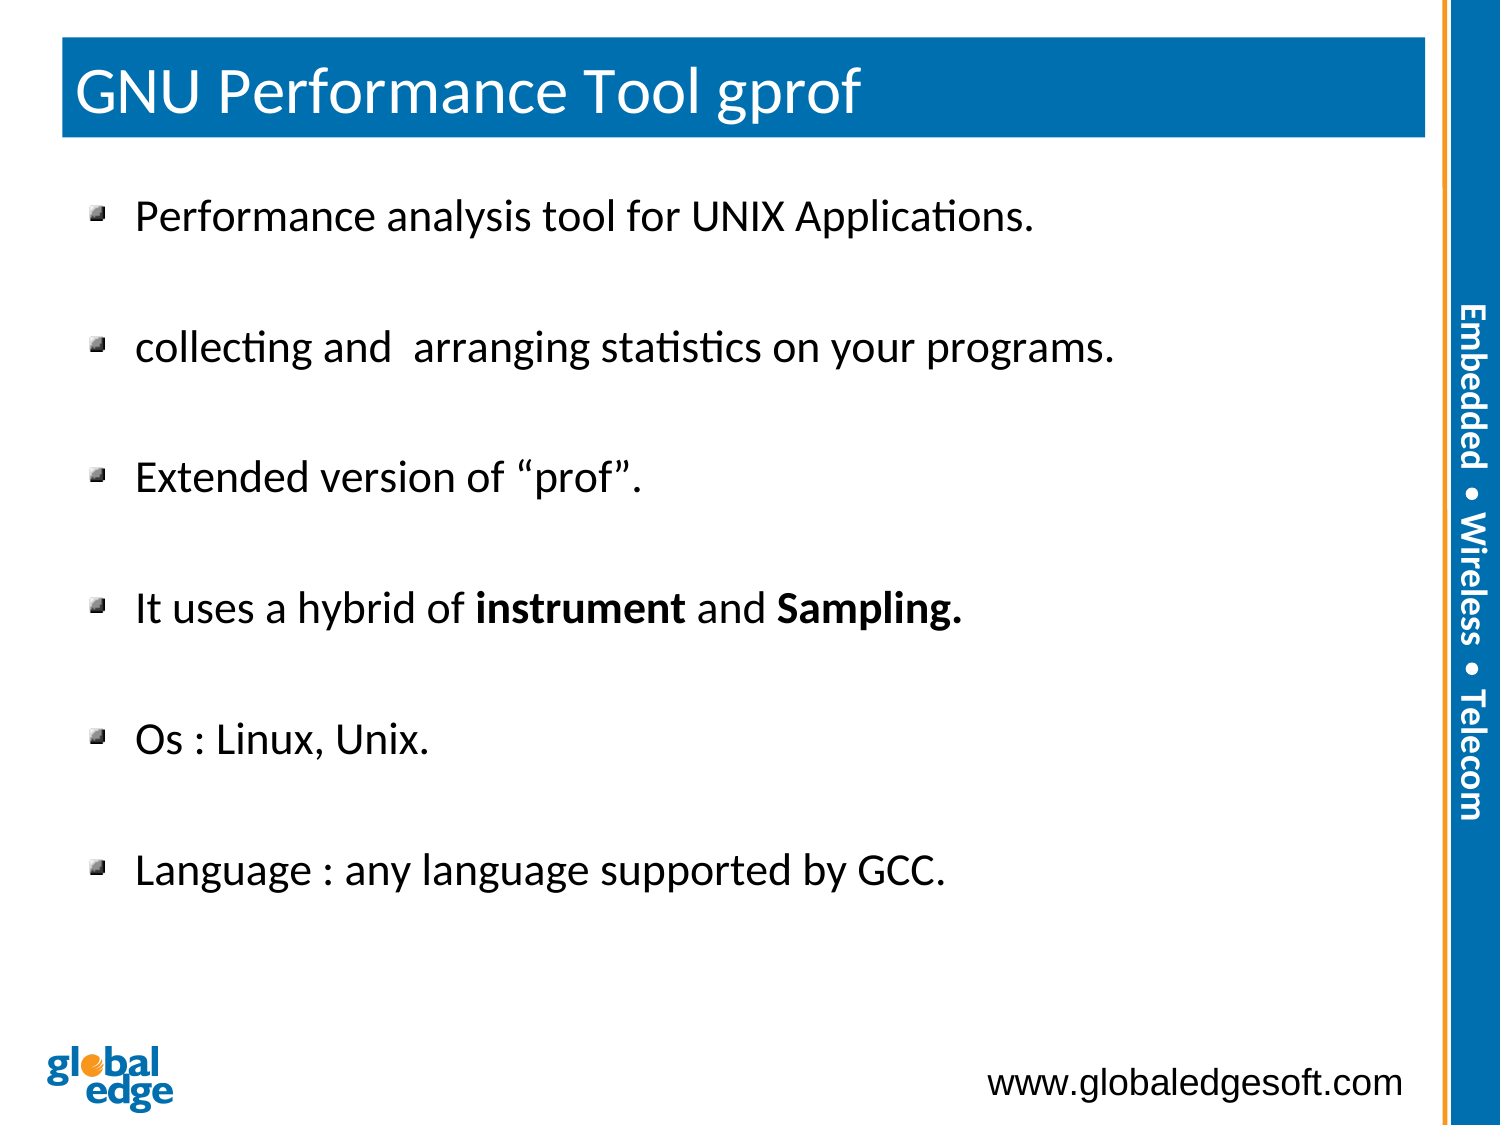

# GNU Performance Tool gprof
 Performance analysis tool for UNIX Applications.
 collecting and arranging statistics on your programs.
 Extended version of “prof”.
 It uses a hybrid of instrument and Sampling.
 Os : Linux, Unix.
 Language : any language supported by GCC.